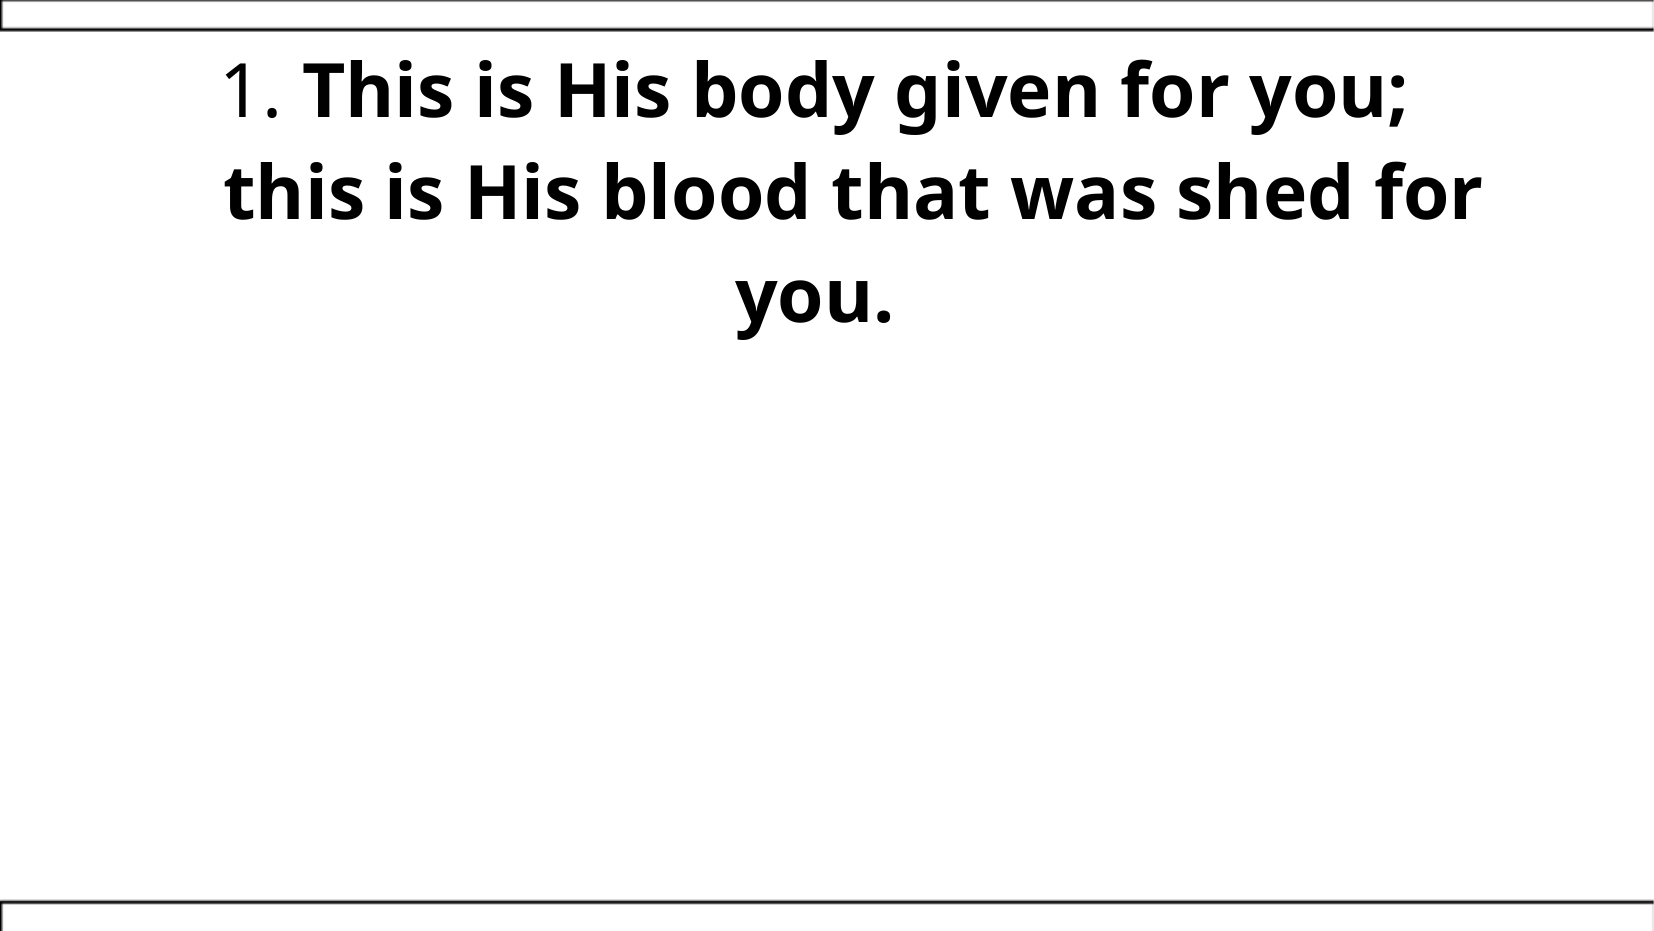

1. This is His body given for you;
 this is His blood that was shed for you.